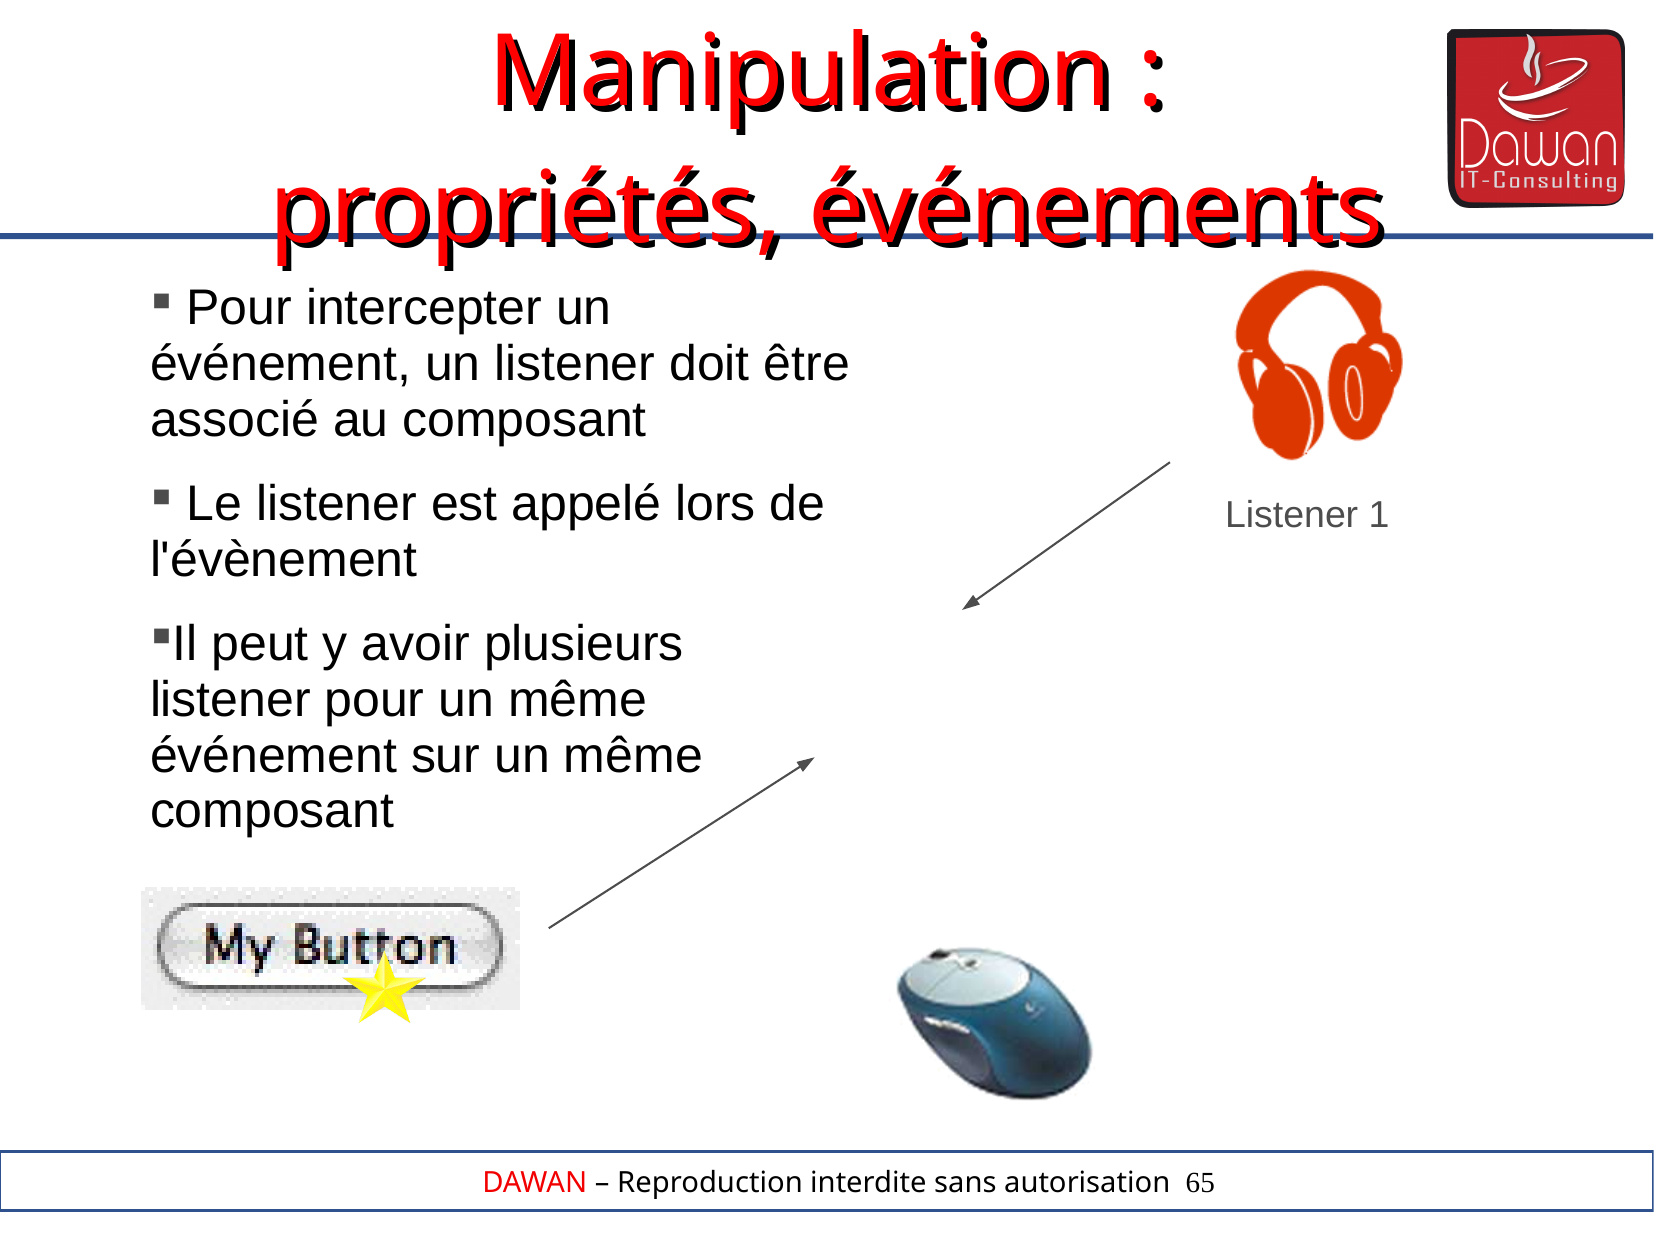

Manipulation :
propriétés, événements
 Pour intercepter un événement, un listener doit être associé au composant
 Le listener est appelé lors de l'évènement
Il peut y avoir plusieurs listener pour un même événement sur un même composant
Listener 1
59